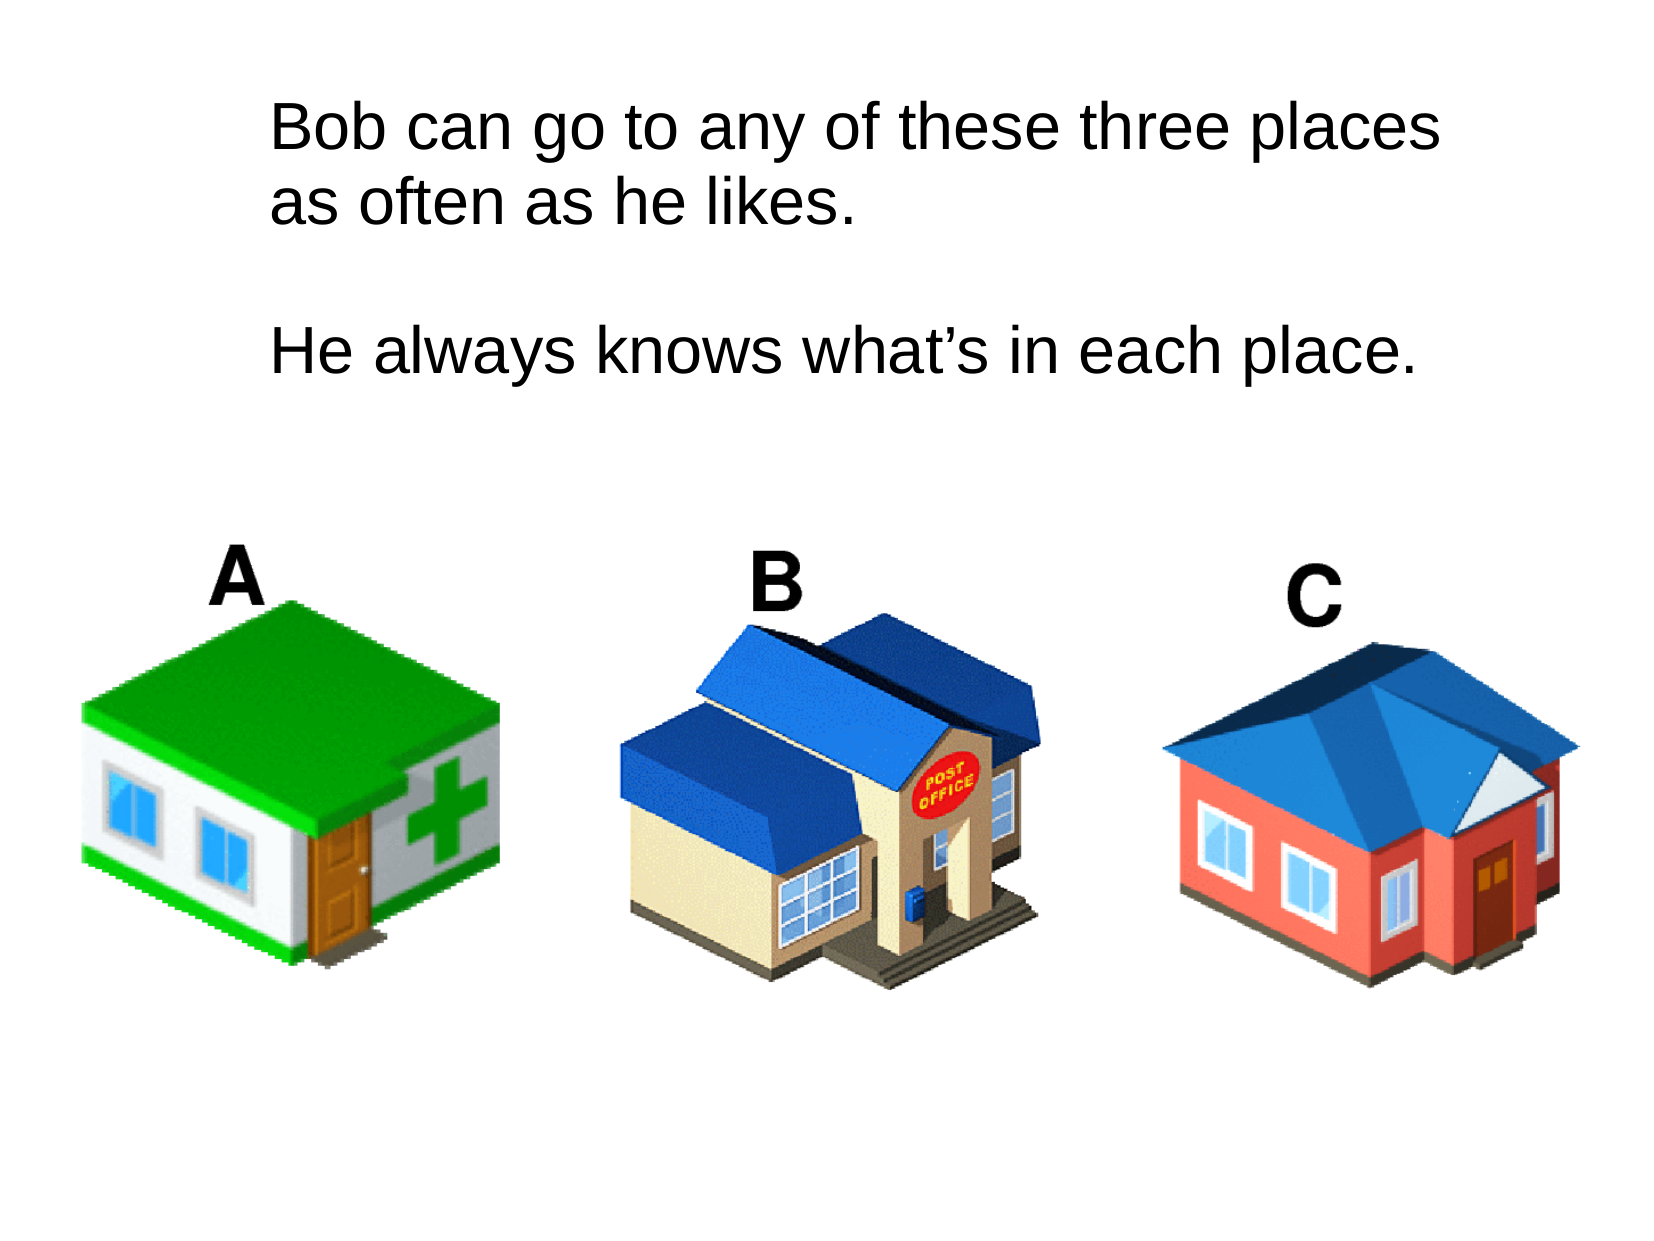

Bob can go to any of these three places as often as he likes.
He always knows what’s in each place.